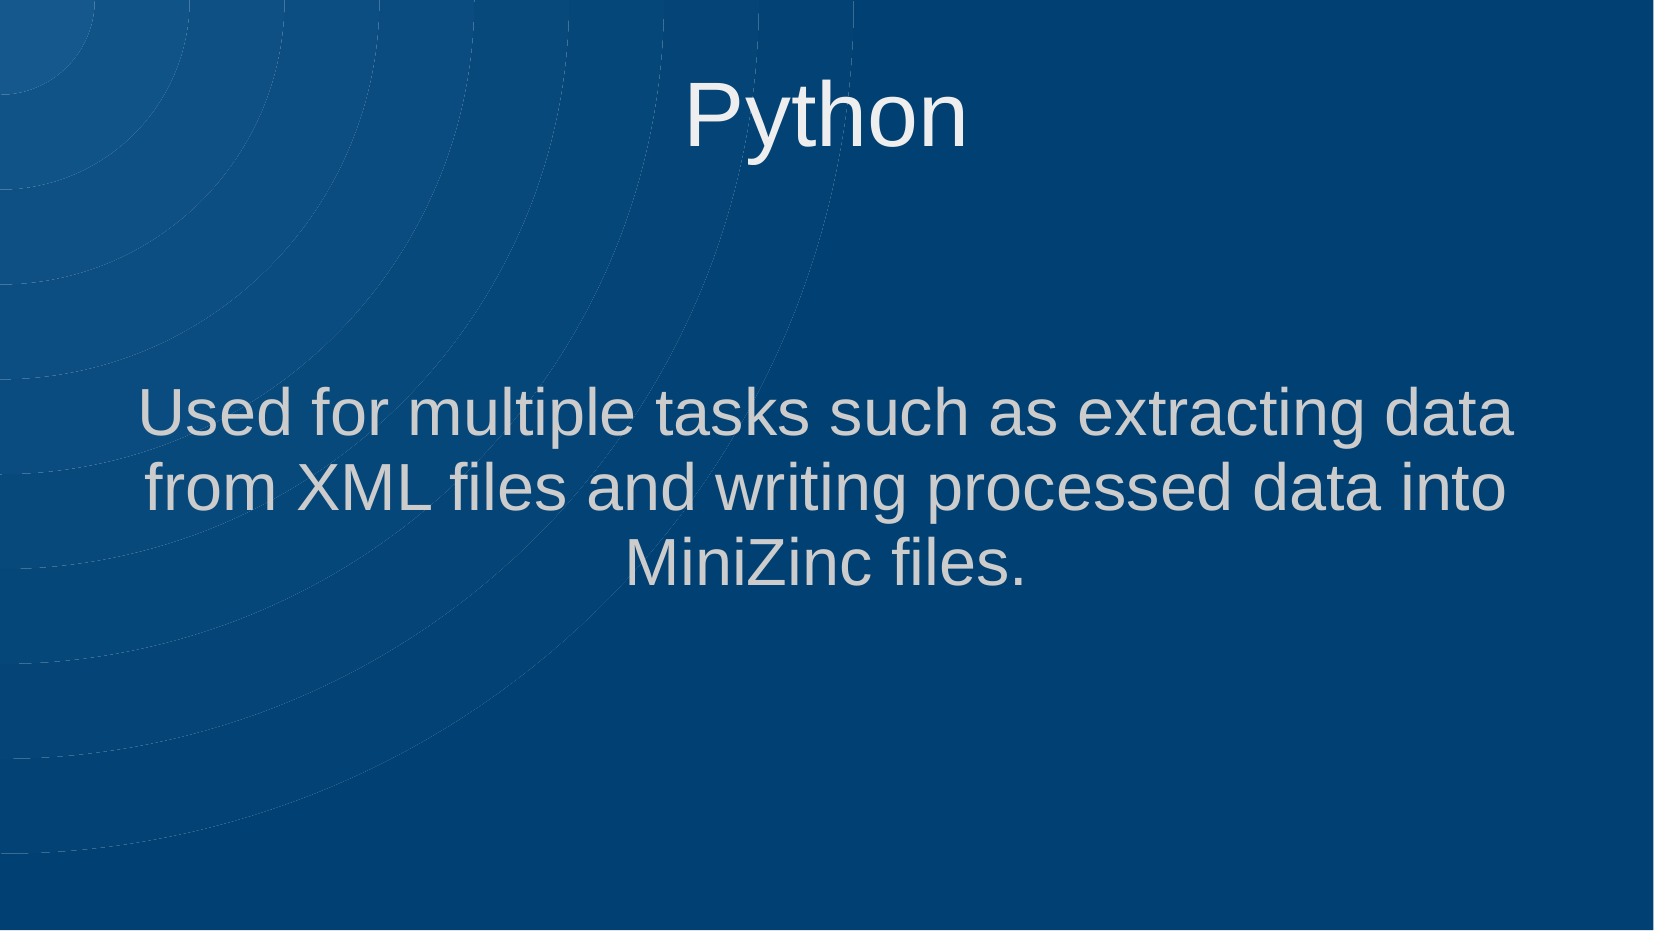

# Python
Used for multiple tasks such as extracting data from XML files and writing processed data into MiniZinc files.